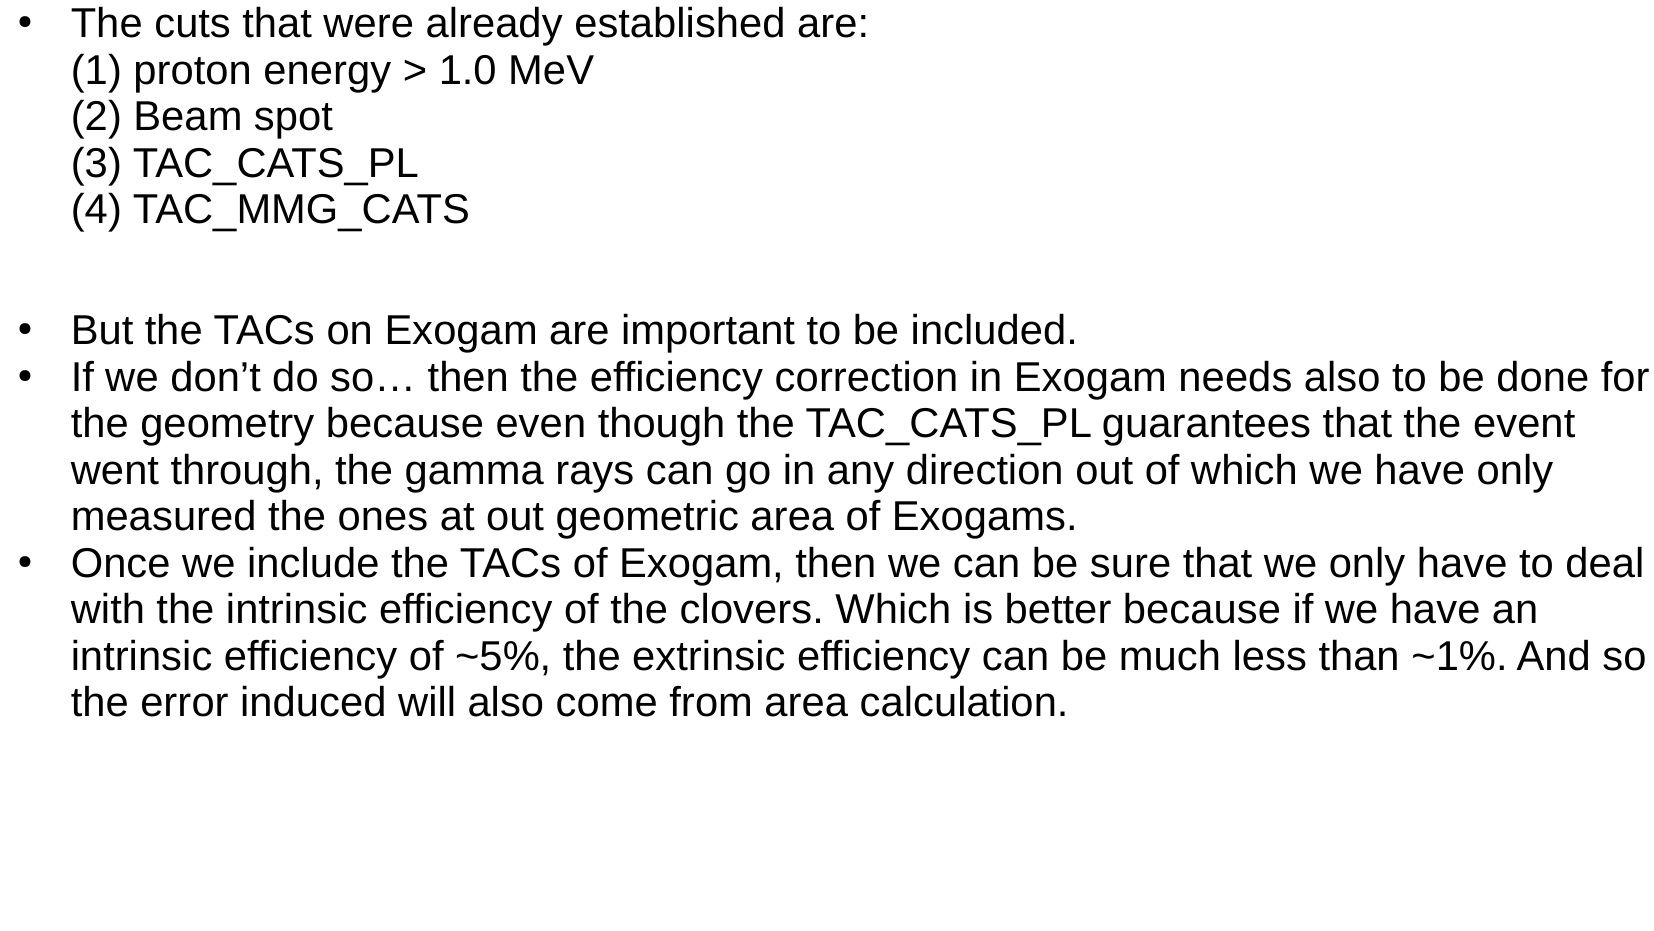

# The cuts that were already established are:
(1) proton energy > 1.0 MeV
(2) Beam spot
(3) TAC_CATS_PL
(4) TAC_MMG_CATS
But the TACs on Exogam are important to be included.
If we don’t do so… then the efficiency correction in Exogam needs also to be done for the geometry because even though the TAC_CATS_PL guarantees that the event went through, the gamma rays can go in any direction out of which we have only measured the ones at out geometric area of Exogams.
Once we include the TACs of Exogam, then we can be sure that we only have to deal with the intrinsic efficiency of the clovers. Which is better because if we have an intrinsic efficiency of ~5%, the extrinsic efficiency can be much less than ~1%. And so the error induced will also come from area calculation.